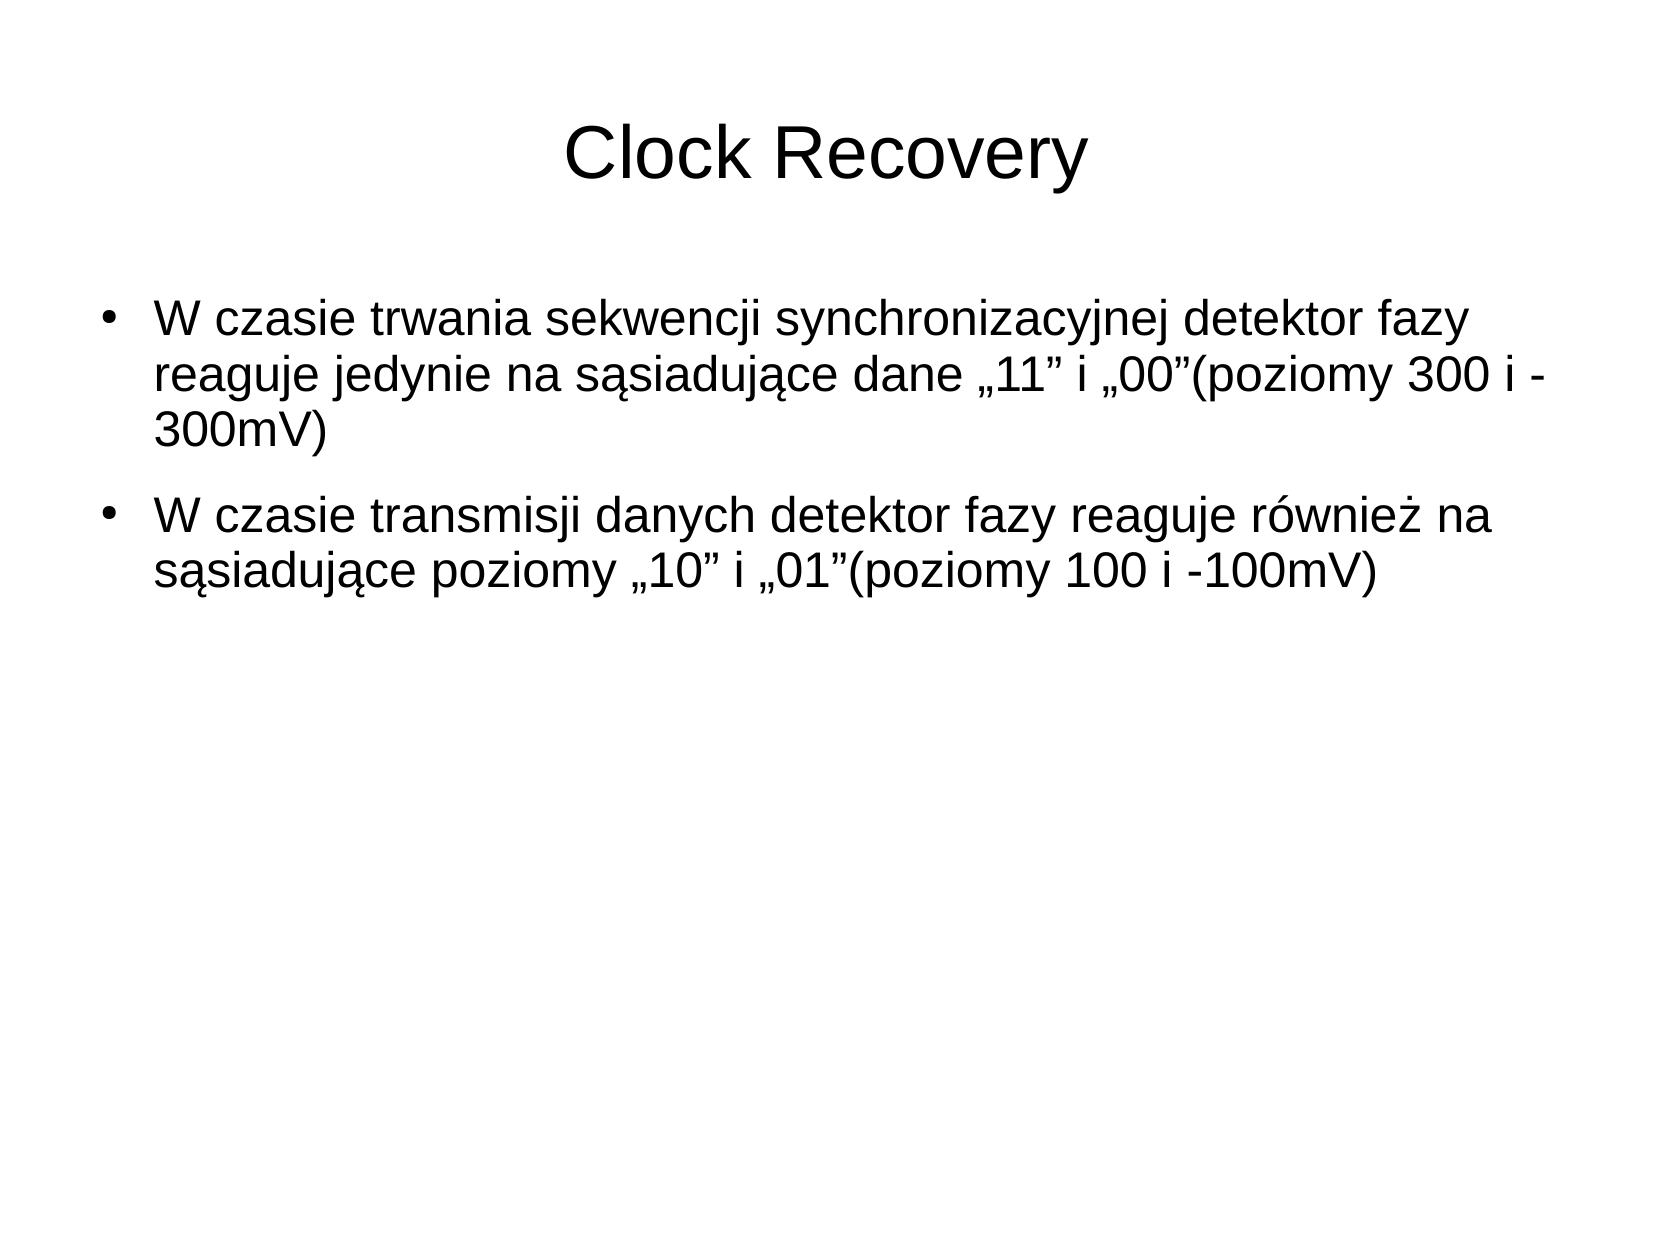

# Clock Recovery
W czasie trwania sekwencji synchronizacyjnej detektor fazy reaguje jedynie na sąsiadujące dane „11” i „00”(poziomy 300 i -300mV)
W czasie transmisji danych detektor fazy reaguje również na sąsiadujące poziomy „10” i „01”(poziomy 100 i -100mV)